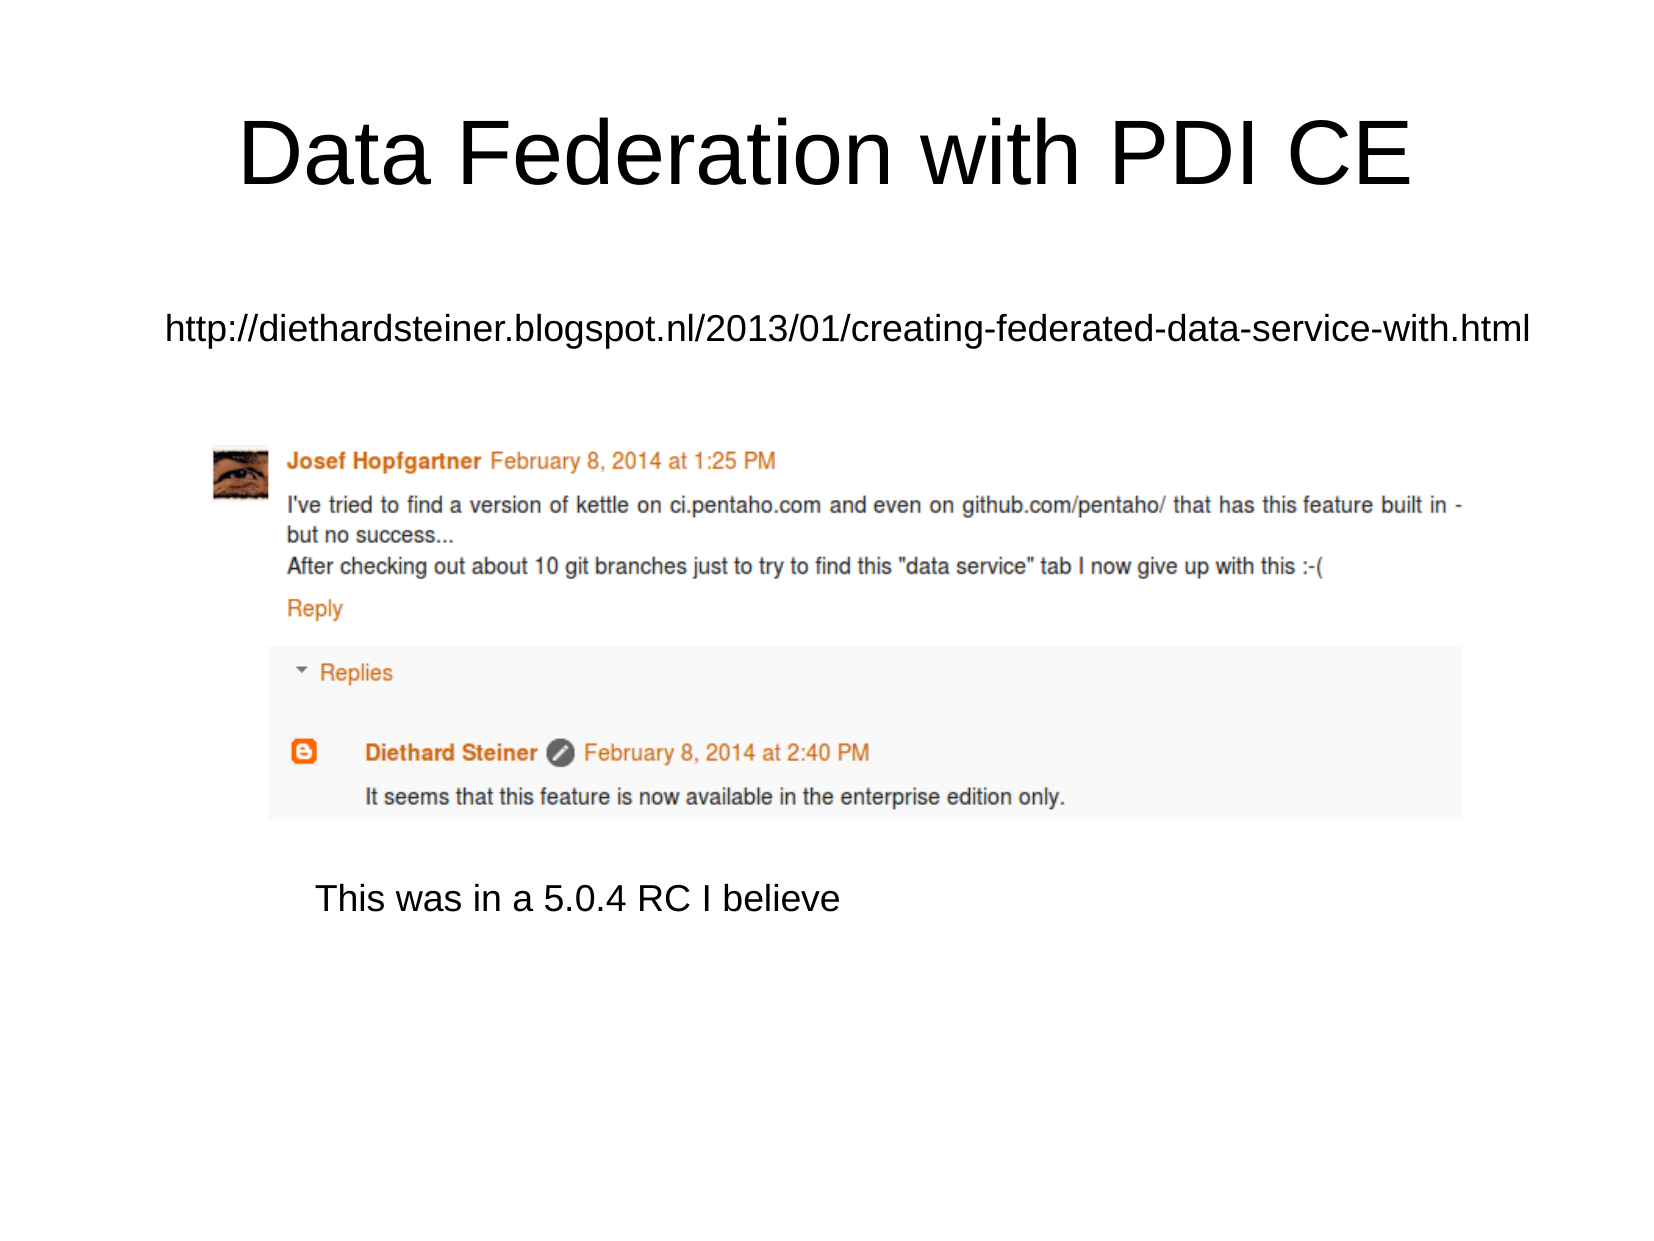

# Data Federation with PDI CE
http://diethardsteiner.blogspot.nl/2013/01/creating-federated-data-service-with.html
This was in a 5.0.4 RC I believe